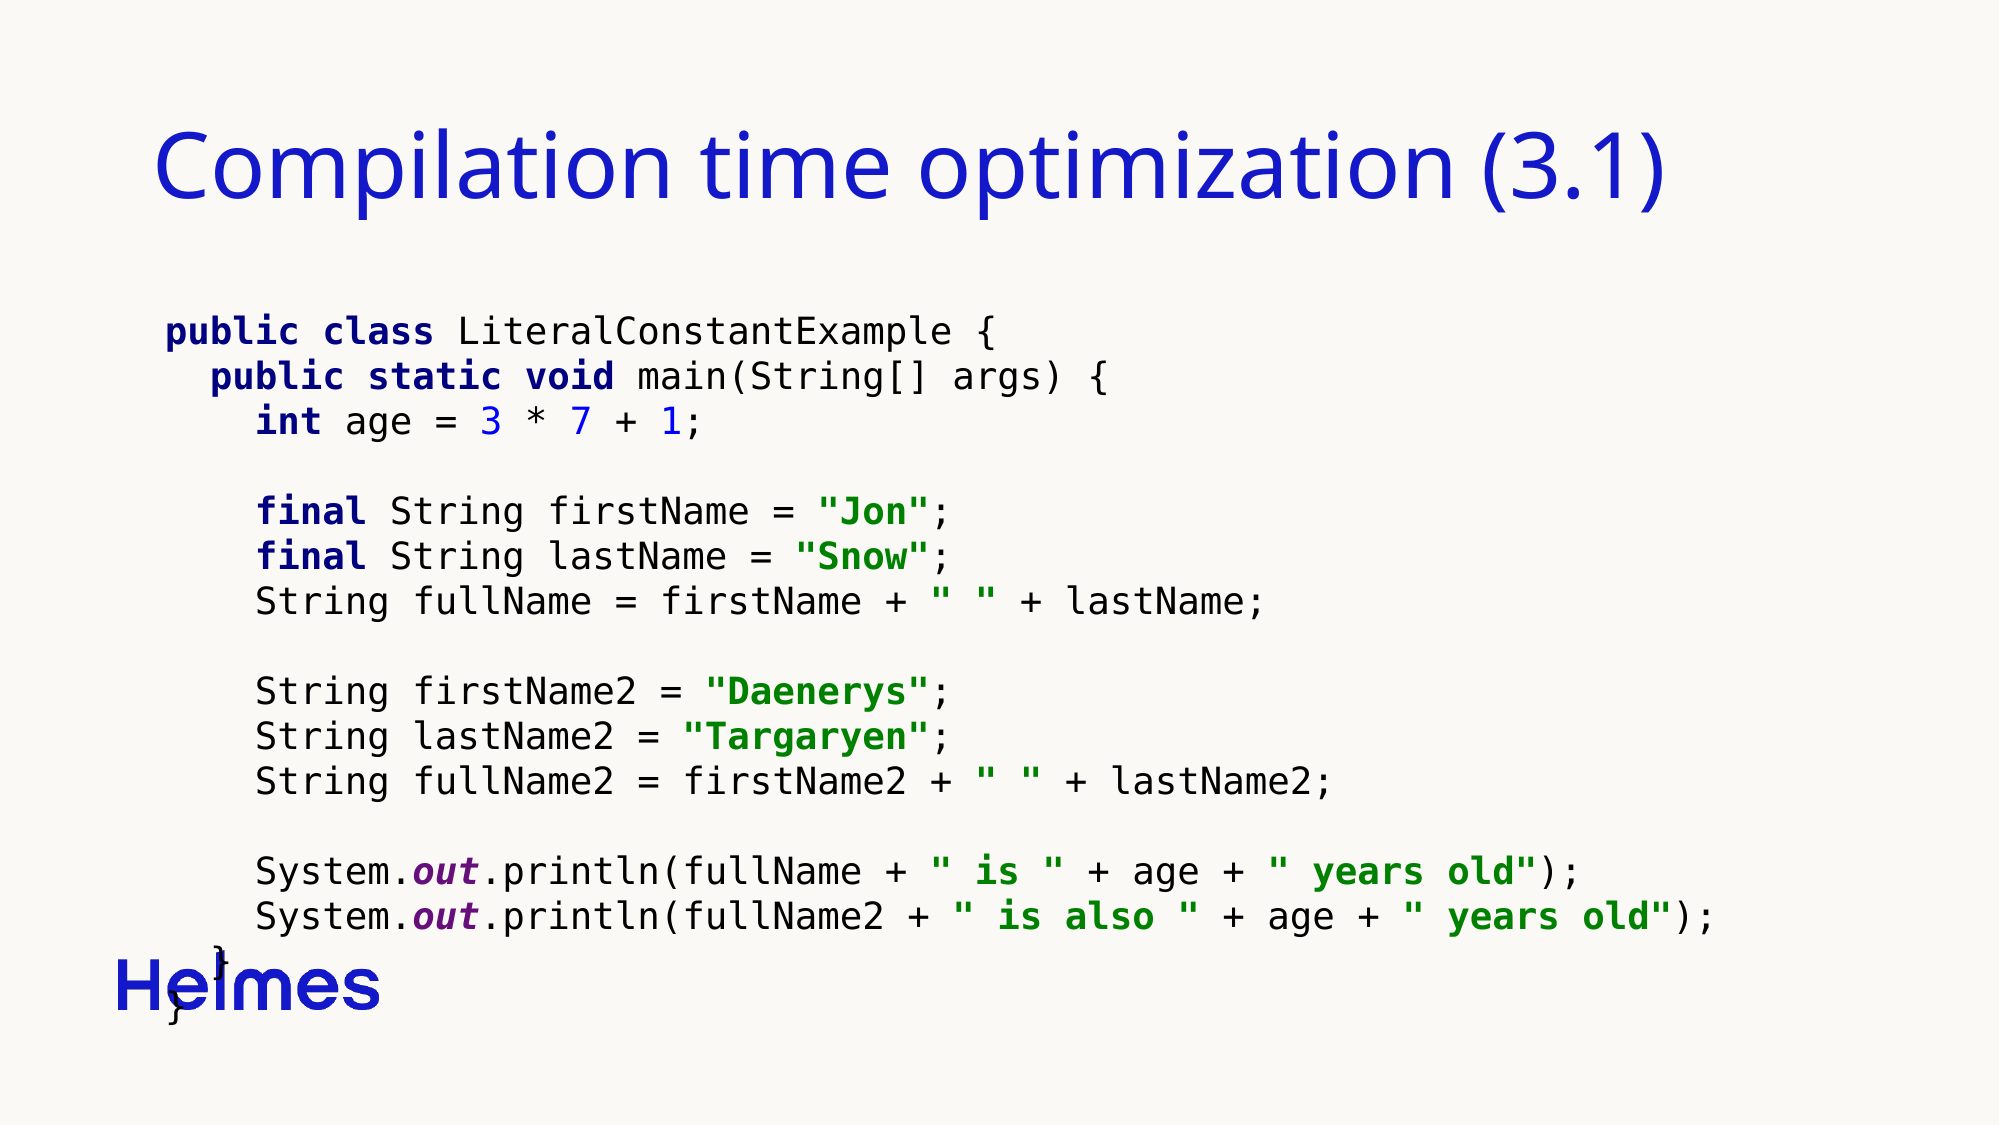

Compilation time optimization (3.1)
public class LiteralConstantExample {
 public static void main(String[] args) {
 int age = 3 * 7 + 1;
 final String firstName = "Jon";
 final String lastName = "Snow";
 String fullName = firstName + " " + lastName;
 String firstName2 = "Daenerys";
 String lastName2 = "Targaryen";
 String fullName2 = firstName2 + " " + lastName2;
 System.out.println(fullName + " is " + age + " years old");
 System.out.println(fullName2 + " is also " + age + " years old");
 }
}